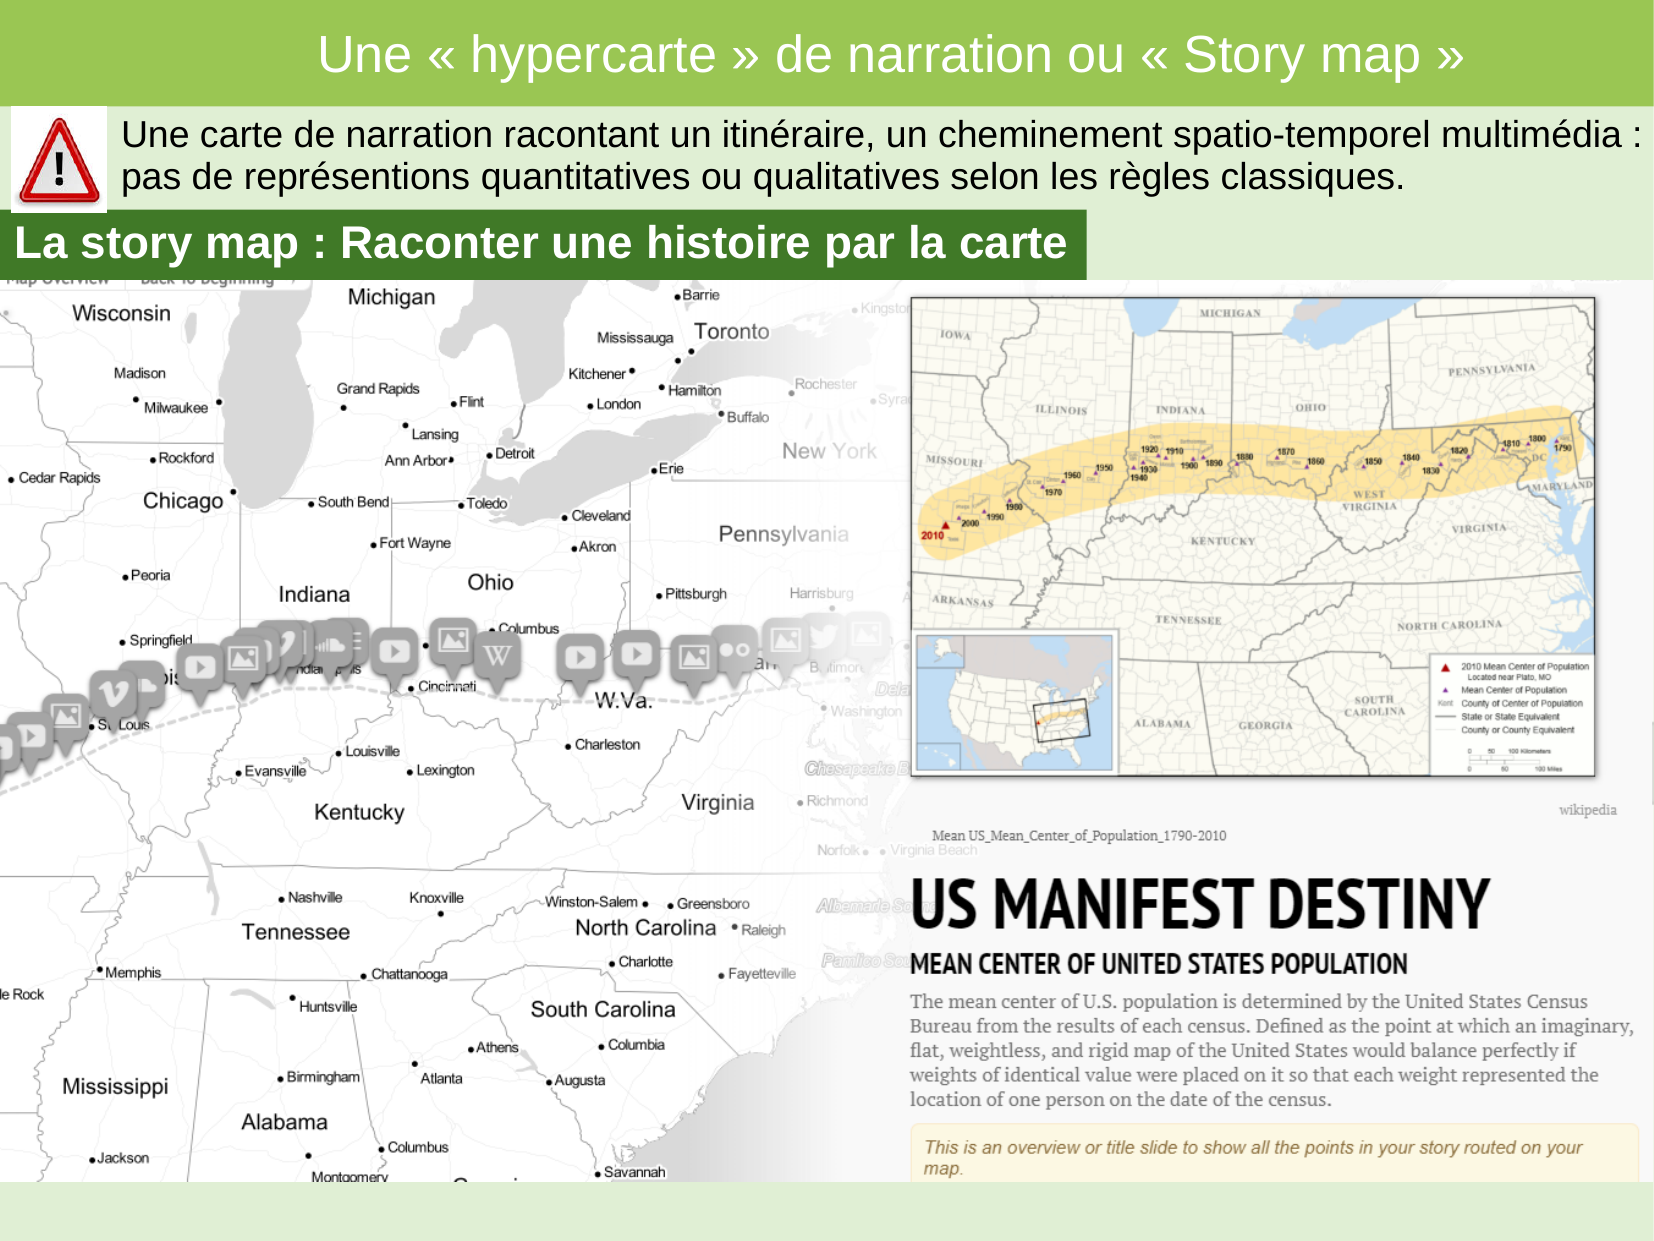

Une « hypercarte » de narration ou « Story map »
Une carte de narration racontant un itinéraire, un cheminement spatio-temporel multimédia :
pas de représentions quantitatives ou qualitatives selon les règles classiques.
#
La story map : Raconter une histoire par la carte